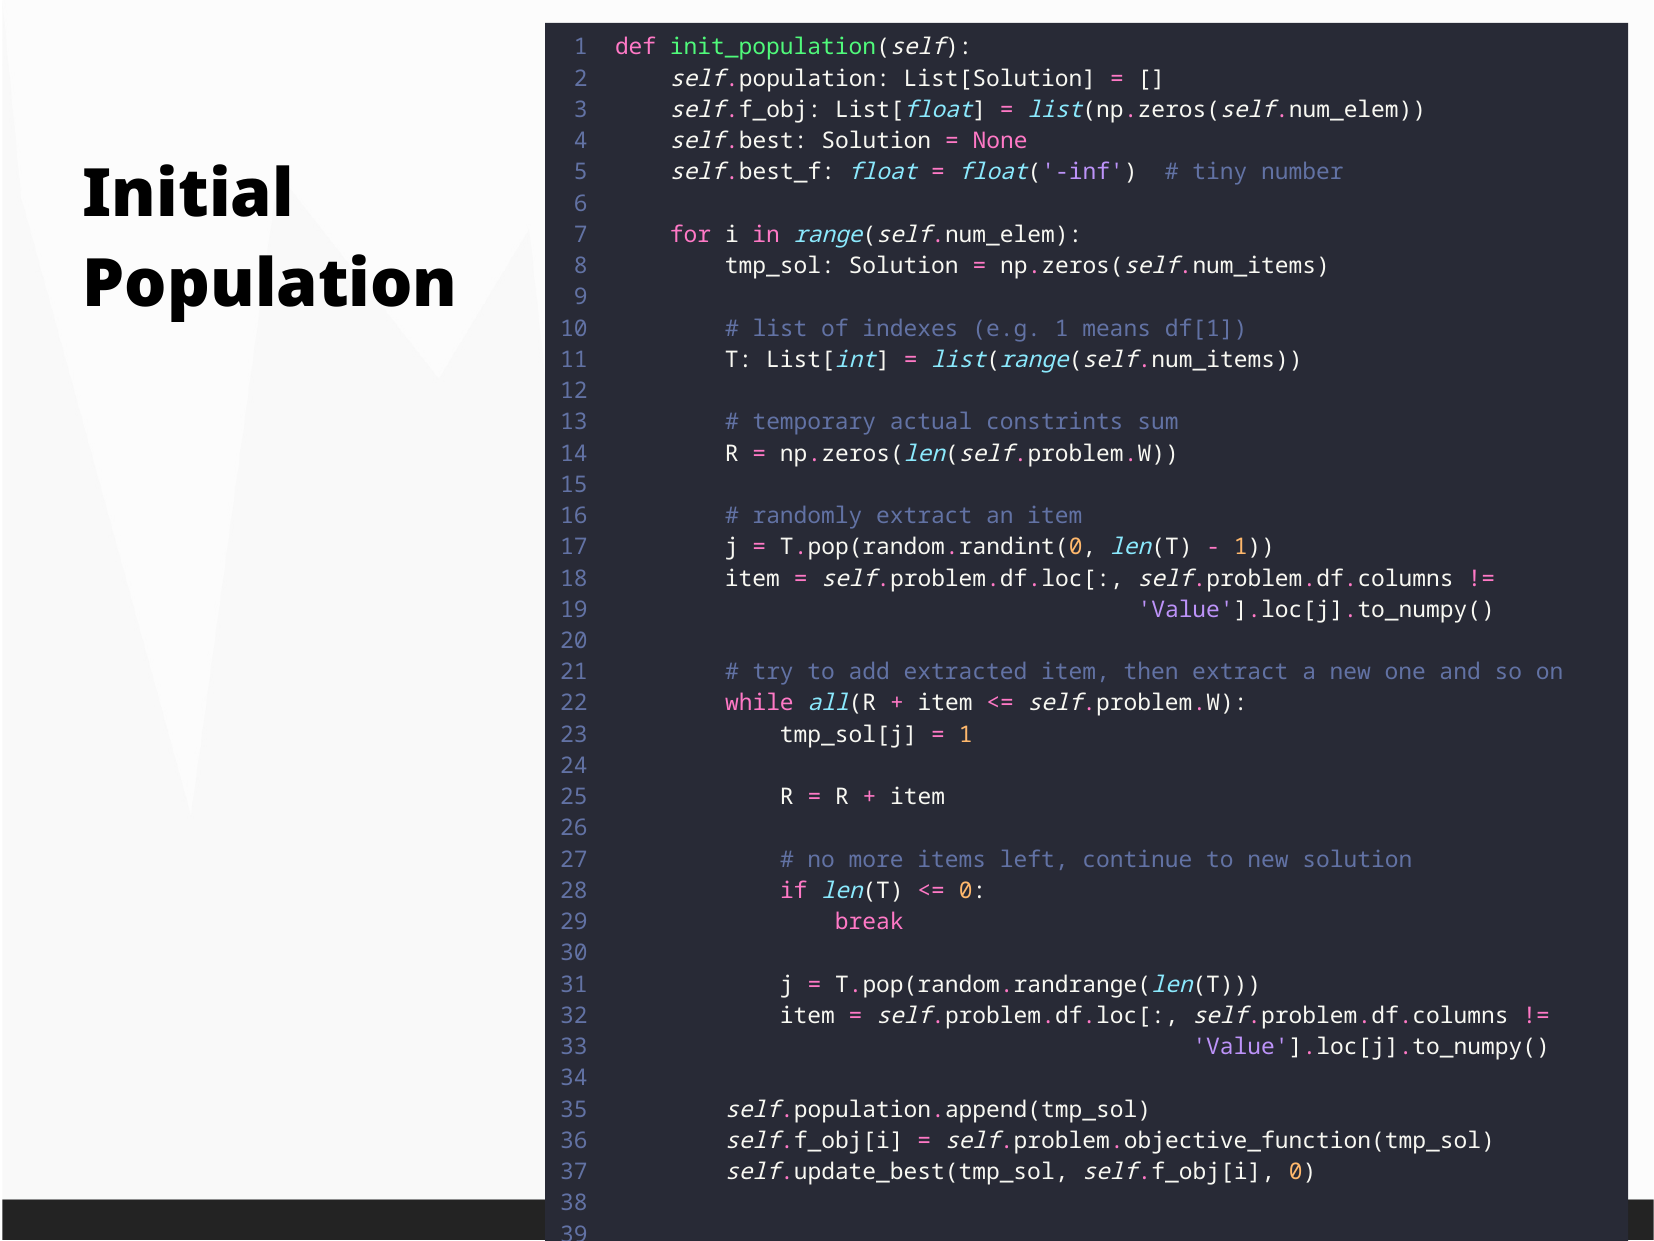

1 def init_population(self):
 2 self.population: List[Solution] = []
 3 self.f_obj: List[float] = list(np.zeros(self.num_elem))
 4 self.best: Solution = None
 5 self.best_f: float = float('-inf') # tiny number
 6
 7 for i in range(self.num_elem):
 8 tmp_sol: Solution = np.zeros(self.num_items)
 9
10 # list of indexes (e.g. 1 means df[1])
11 T: List[int] = list(range(self.num_items))
12
13 # temporary actual constrints sum
14 R = np.zeros(len(self.problem.W))
15
16 # randomly extract an item
17 j = T.pop(random.randint(0, len(T) - 1))
18 item = self.problem.df.loc[:, self.problem.df.columns !=
19 'Value'].loc[j].to_numpy()
20
21 # try to add extracted item, then extract a new one and so on
22 while all(R + item <= self.problem.W):
23 tmp_sol[j] = 1
24
25 R = R + item
26
27 # no more items left, continue to new solution
28 if len(T) <= 0:
29 break
30
31 j = T.pop(random.randrange(len(T)))
32 item = self.problem.df.loc[:, self.problem.df.columns !=
33 'Value'].loc[j].to_numpy()
34
35 self.population.append(tmp_sol)
36 self.f_obj[i] = self.problem.objective_function(tmp_sol)
37 self.update_best(tmp_sol, self.f_obj[i], 0)
38
39
40
41
# Initial Population